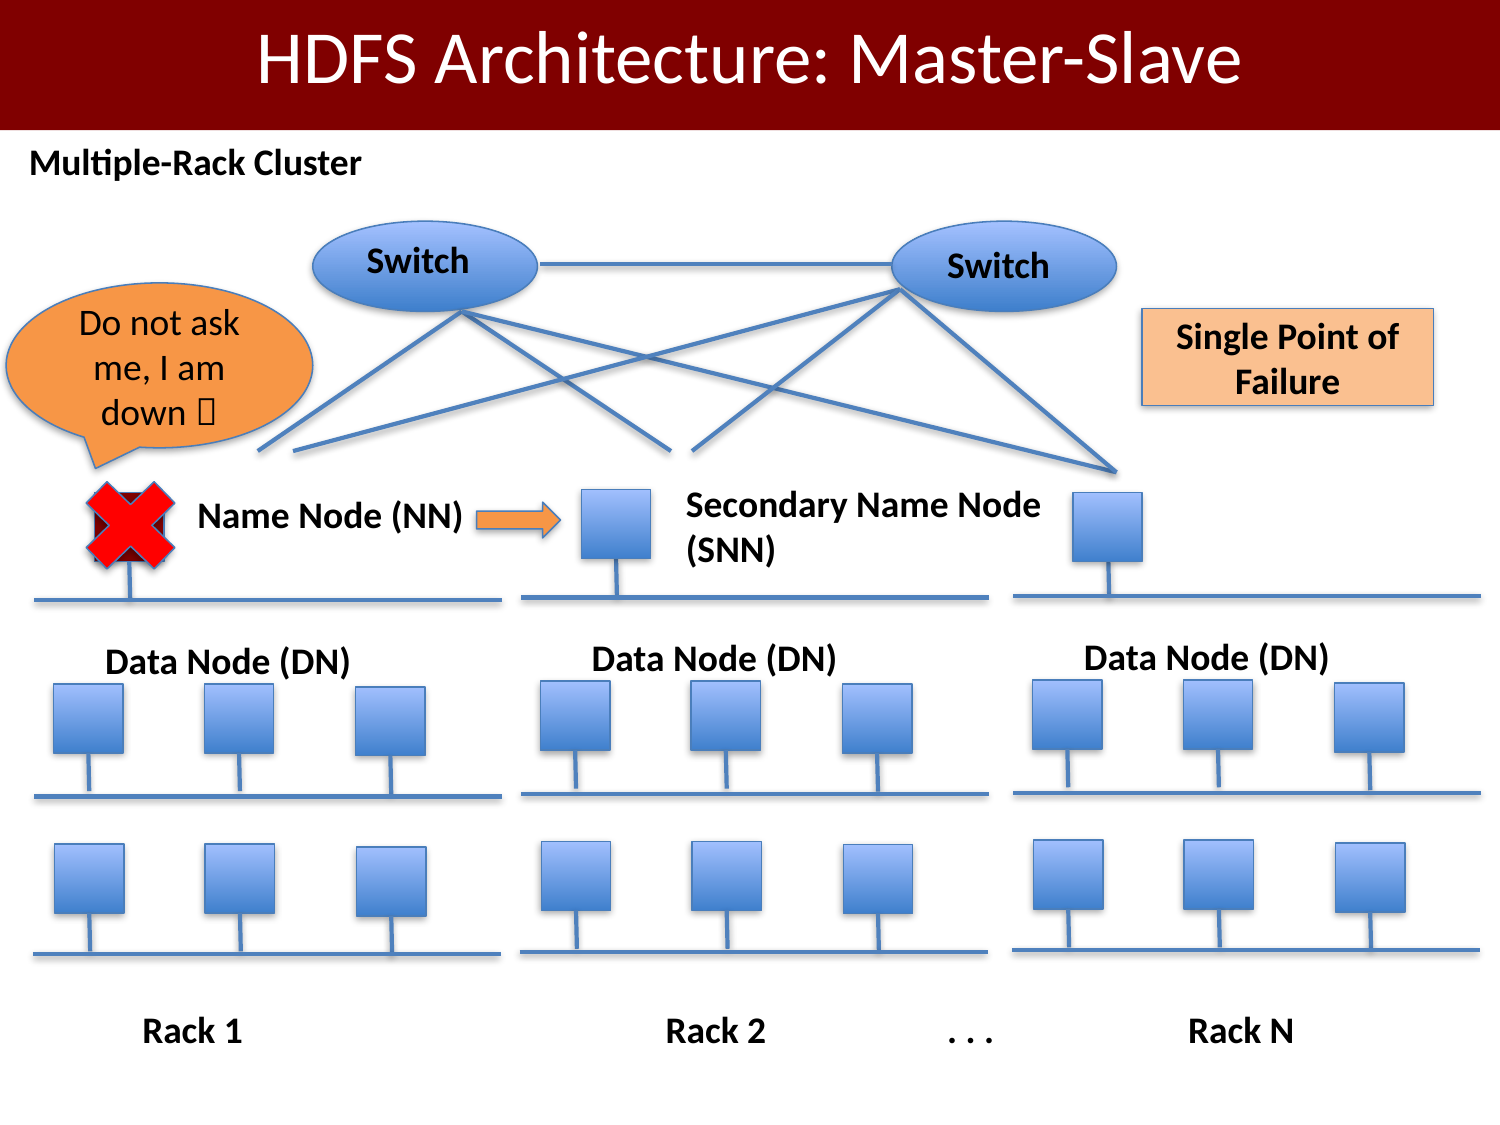

HDFS Architecture: Master-Slave
#
Multiple-Rack Cluster
Switch
Switch
Do not ask me, I am down 
Single Point of Failure
Secondary Name Node (SNN)
Name Node (NN)
Data Node (DN)
Data Node (DN)
Data Node (DN)
Rack 1
Rack 2
. . .
Rack N